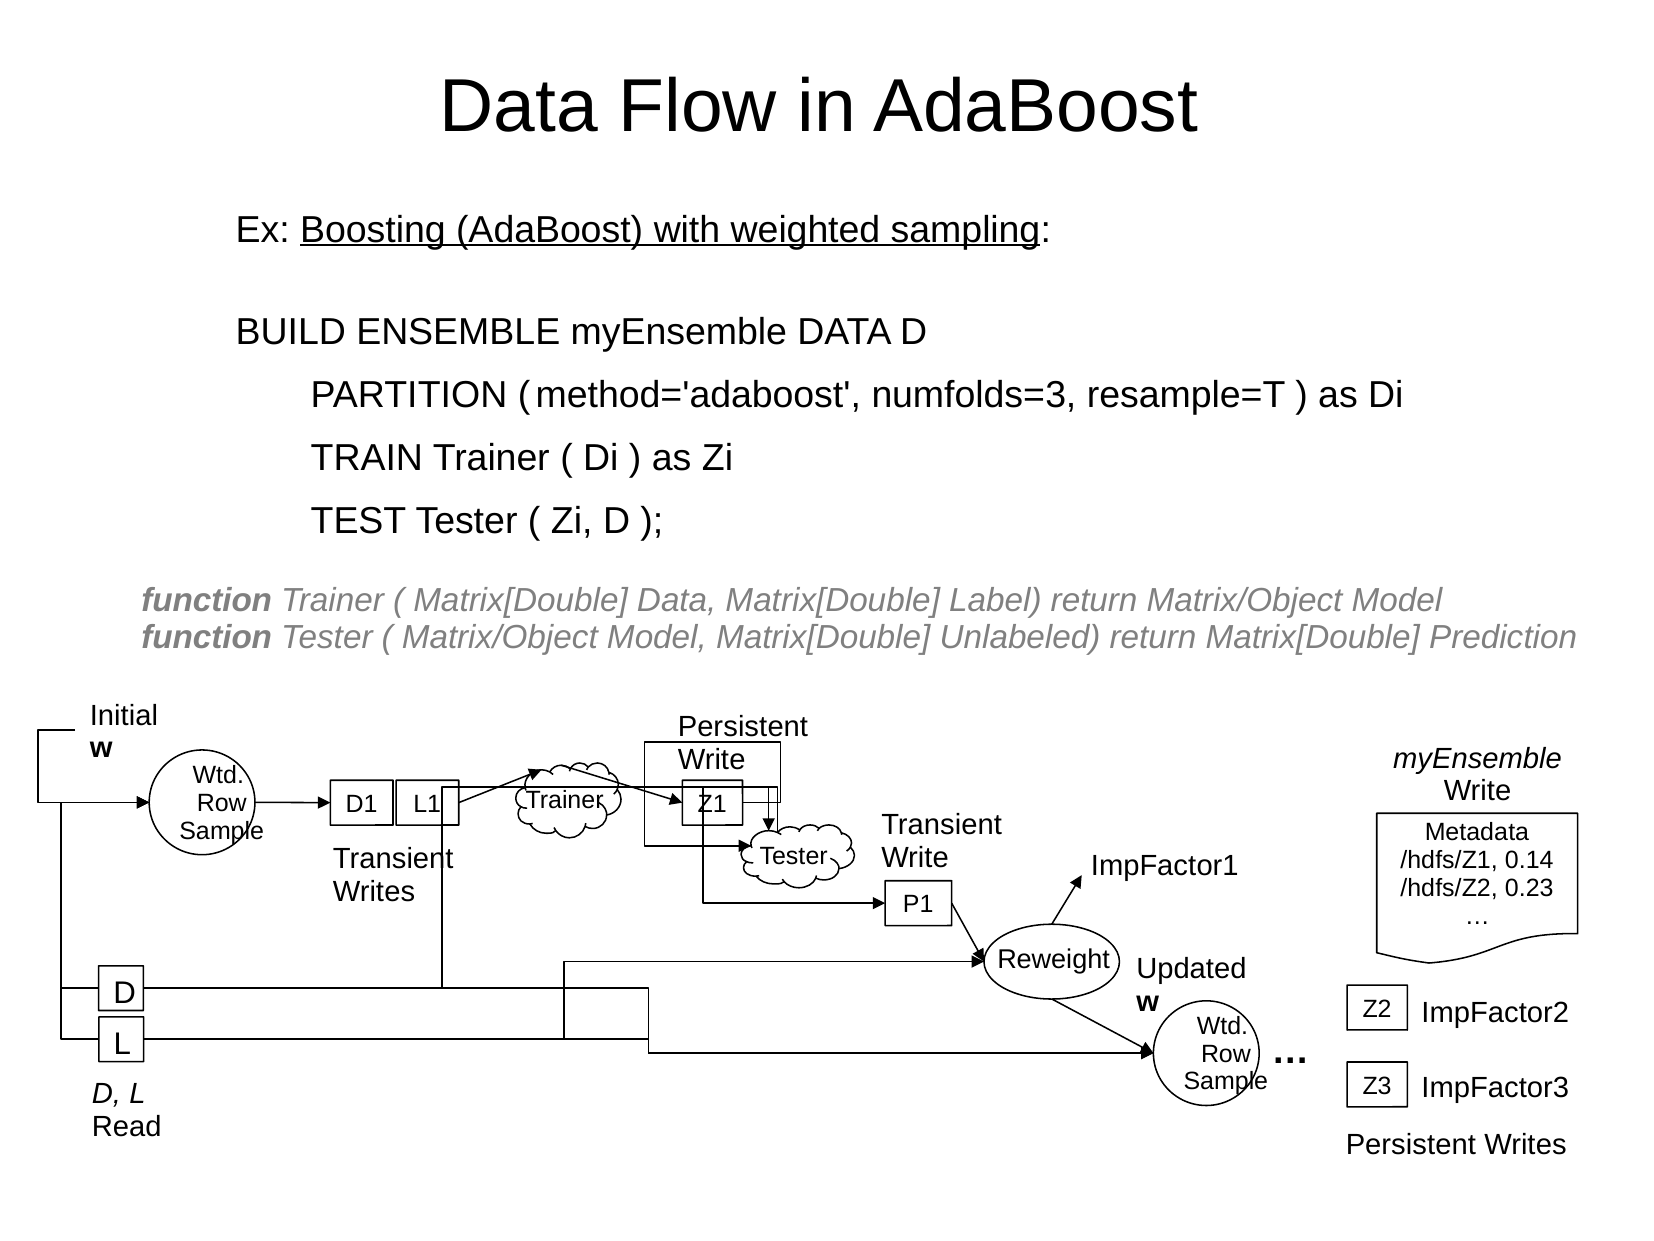

# Data Flow in AdaBoost
Ex: Boosting (AdaBoost) with weighted sampling:
BUILD ENSEMBLE myEnsemble DATA D
	PARTITION (	method='adaboost', numfolds=3, resample=T ) as Di
	TRAIN Trainer ( Di ) as Zi
	TEST Tester ( Zi, D );
function Trainer ( Matrix[Double] Data, Matrix[Double] Label) return Matrix/Object Model
function Tester ( Matrix/Object Model, Matrix[Double] Unlabeled) return Matrix[Double] Prediction
Initial
w
Persistent
Write
myEnsemble
Write
Wtd.
Row
Sample
Trainer
D1
L1
Z1
Transient
Write
Metadata
/hdfs/Z1, 0.14
/hdfs/Z2, 0.23
…
Tester
Transient
Writes
ImpFactor1
P1
Reweight
Updated
w
D
Z2
ImpFactor2
Wtd.
Row
Sample
L
…
ImpFactor3
Z3
D, L
Read
Persistent Writes